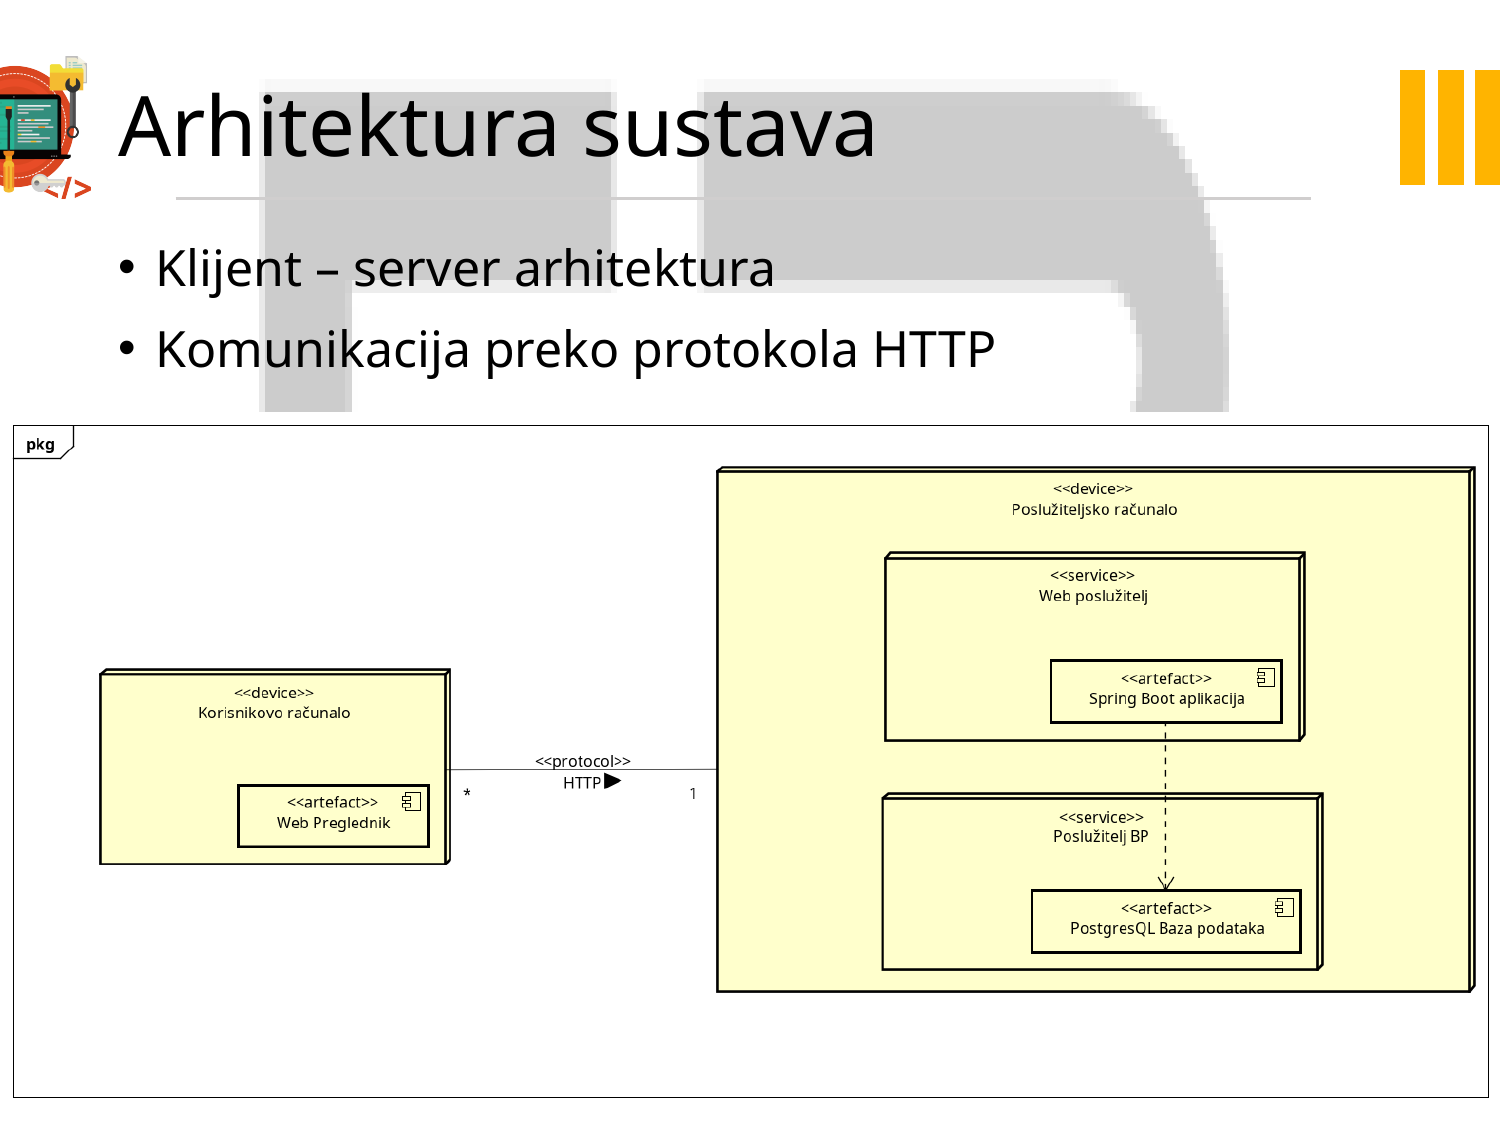

# Arhitektura sustava
Klijent – server arhitektura
Komunikacija preko protokola HTTP
7